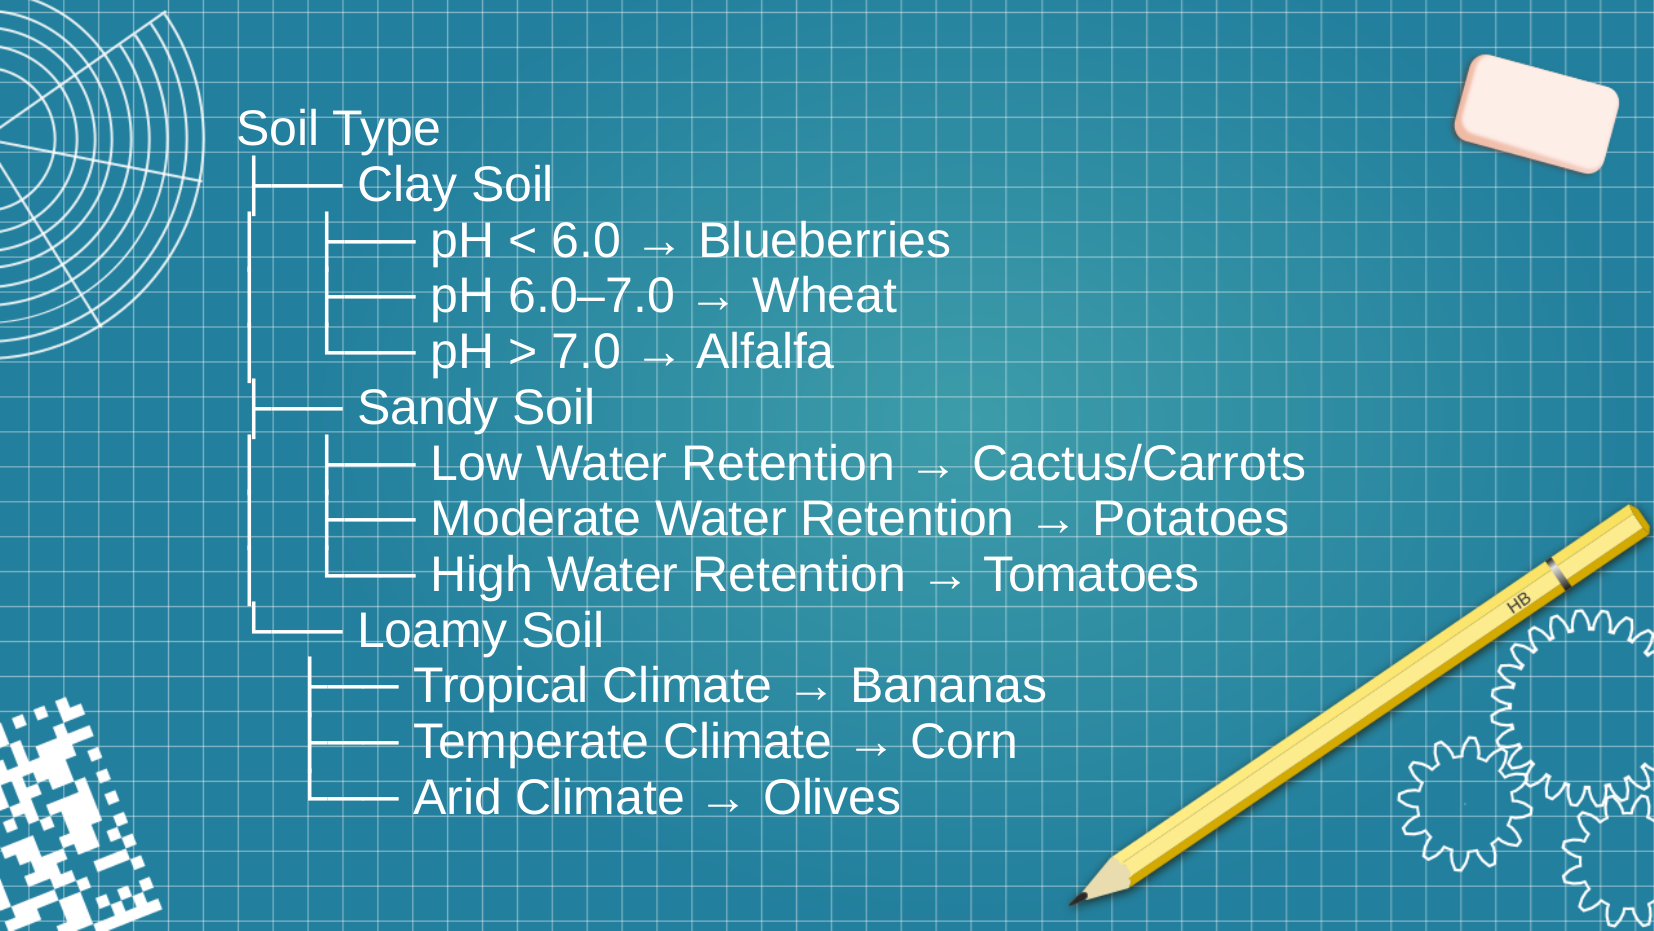

Soil Type
├── Clay Soil
│ ├── pH < 6.0 → Blueberries
│ ├── pH 6.0–7.0 → Wheat
│ └── pH > 7.0 → Alfalfa
├── Sandy Soil
│ ├── Low Water Retention → Cactus/Carrots
│ ├── Moderate Water Retention → Potatoes
│ └── High Water Retention → Tomatoes
└── Loamy Soil
 ├── Tropical Climate → Bananas
 ├── Temperate Climate → Corn
 └── Arid Climate → Olives